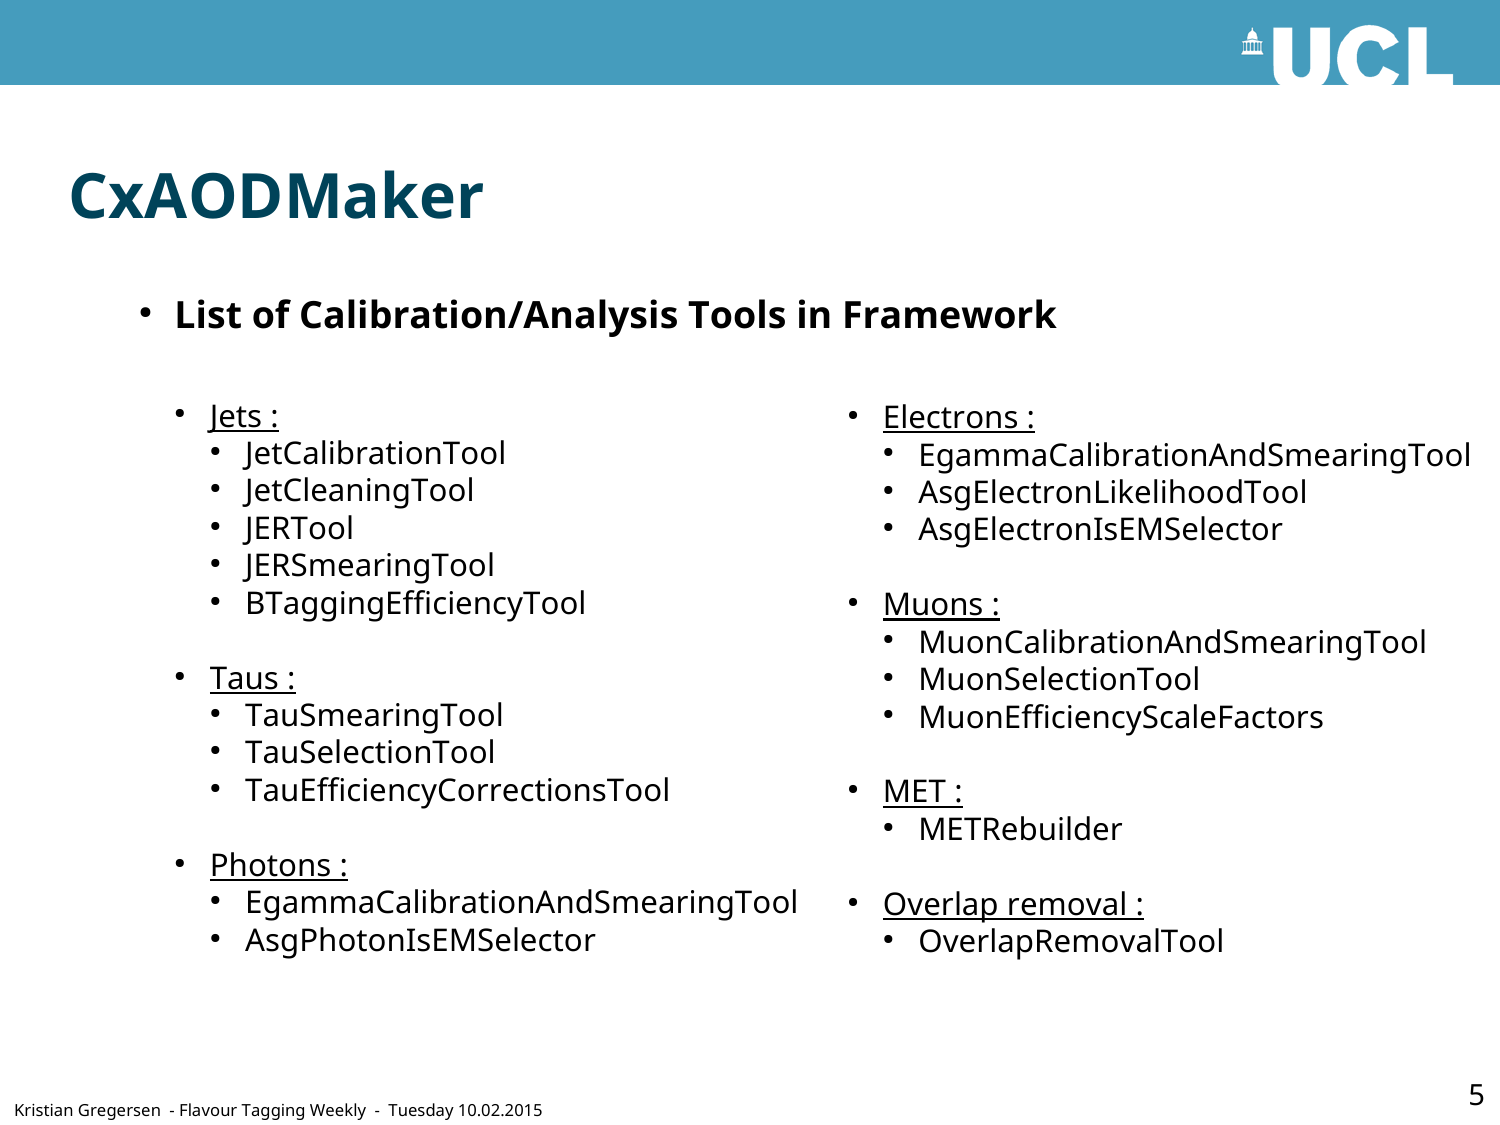

# CxAODMaker
Electrons :
EgammaCalibrationAndSmearingTool
AsgElectronLikelihoodTool
AsgElectronIsEMSelector
Muons :
MuonCalibrationAndSmearingTool
MuonSelectionTool
MuonEfficiencyScaleFactors
MET :
METRebuilder
Overlap removal :
OverlapRemovalTool
List of Calibration/Analysis Tools in Framework
Jets :
JetCalibrationTool
JetCleaningTool
JERTool
JERSmearingTool
BTaggingEfficiencyTool
Taus :
TauSmearingTool
TauSelectionTool
TauEfficiencyCorrectionsTool
Photons :
EgammaCalibrationAndSmearingTool
AsgPhotonIsEMSelector
5